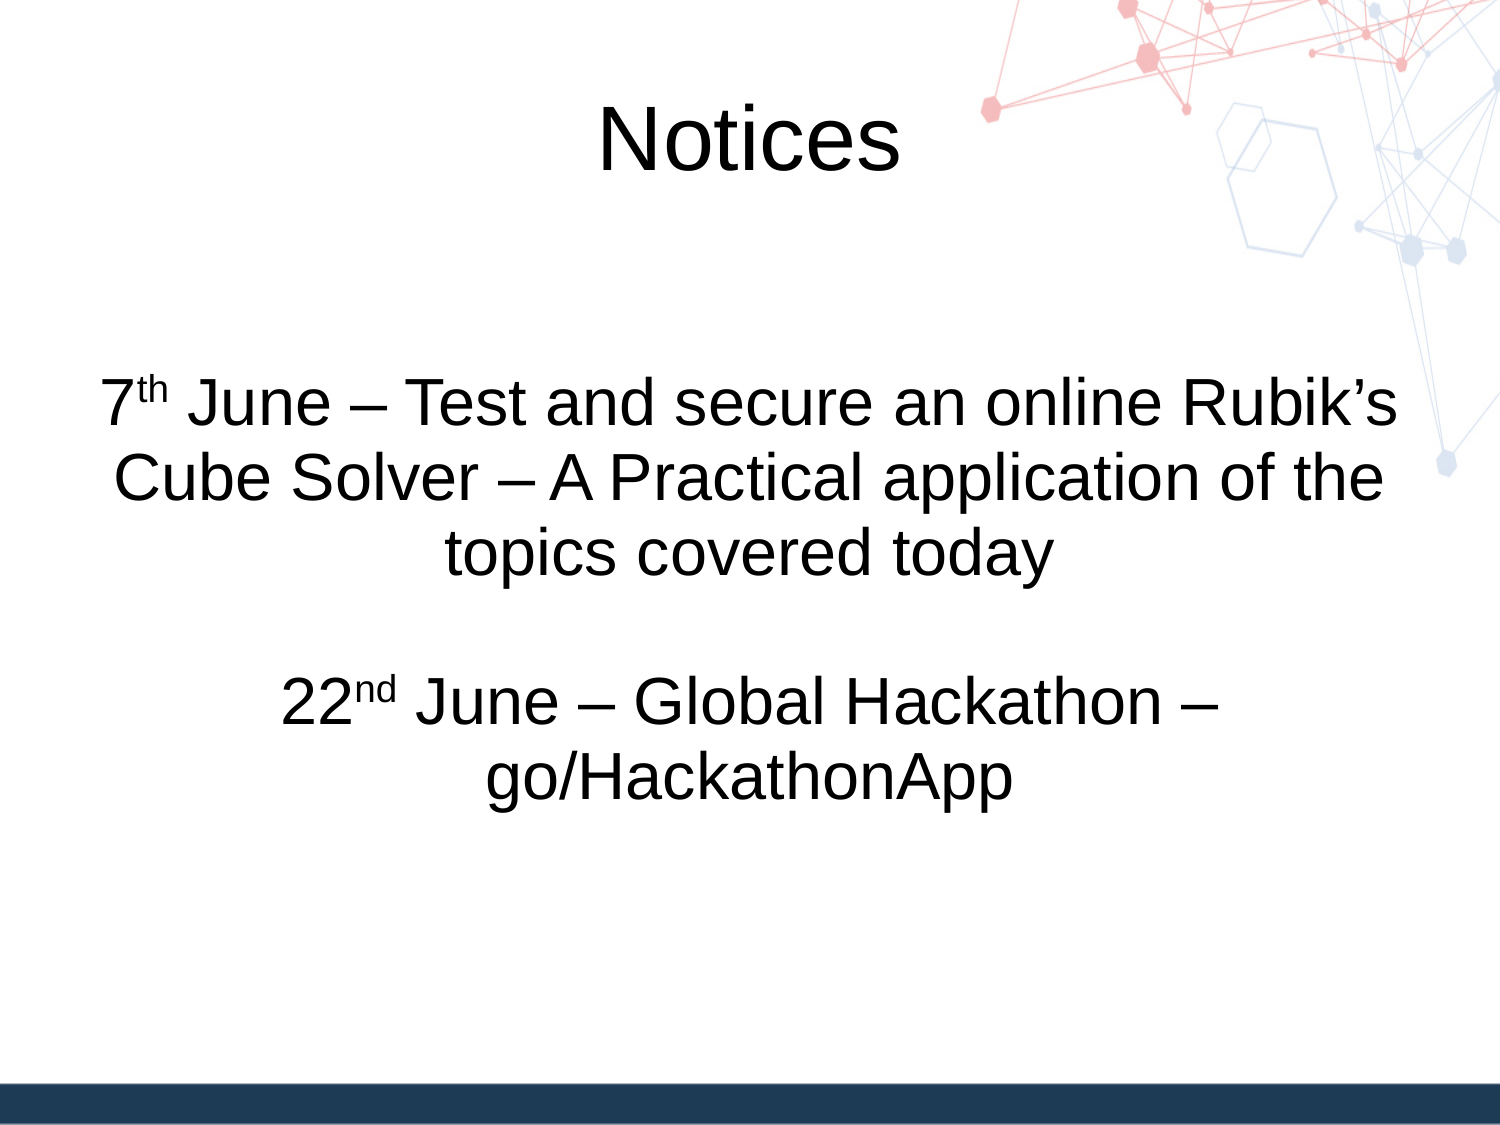

Notices
# 7th June – Test and secure an online Rubik’s Cube Solver – A Practical application of the topics covered today
22nd June – Global Hackathon – go/HackathonApp